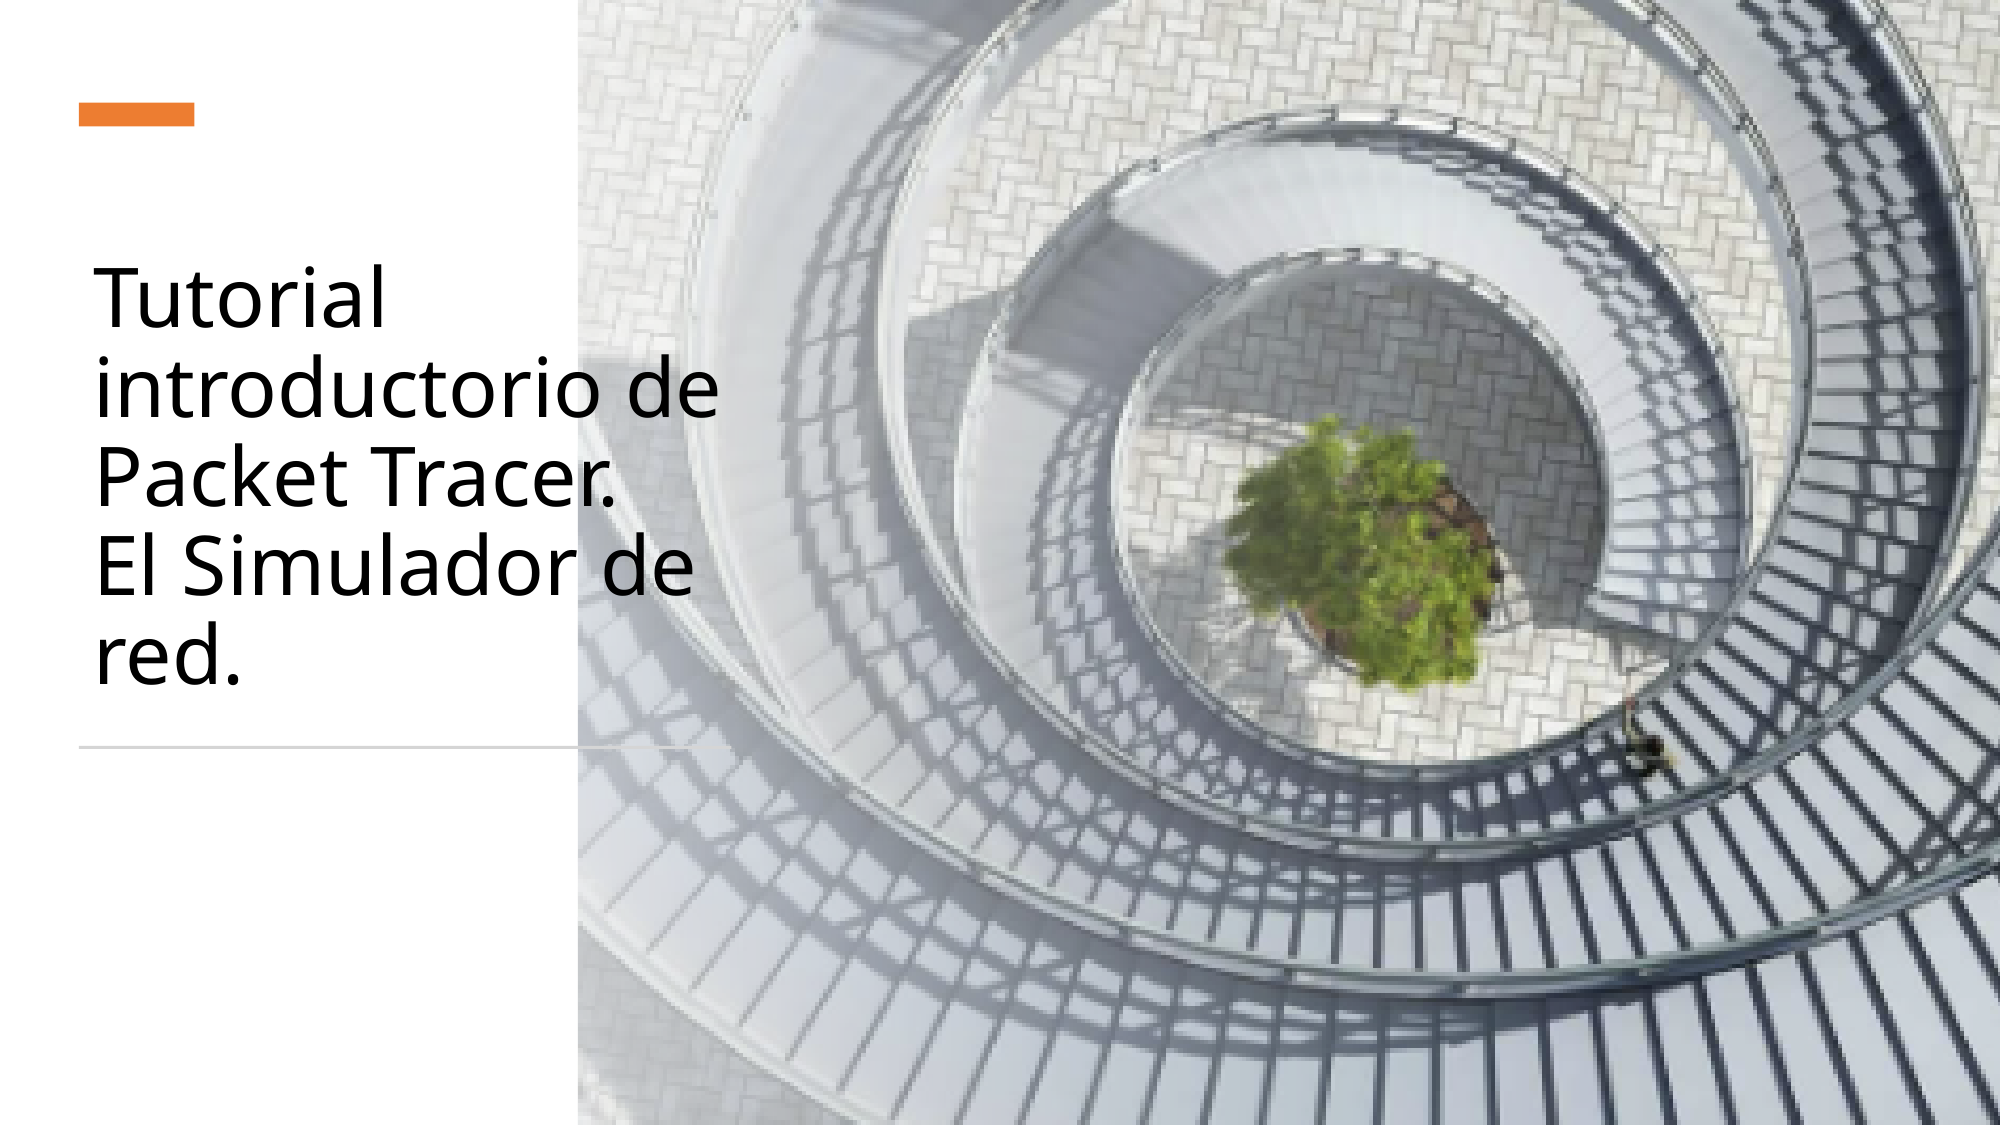

# Tutorial introductorio de Packet Tracer. El Simulador de red.